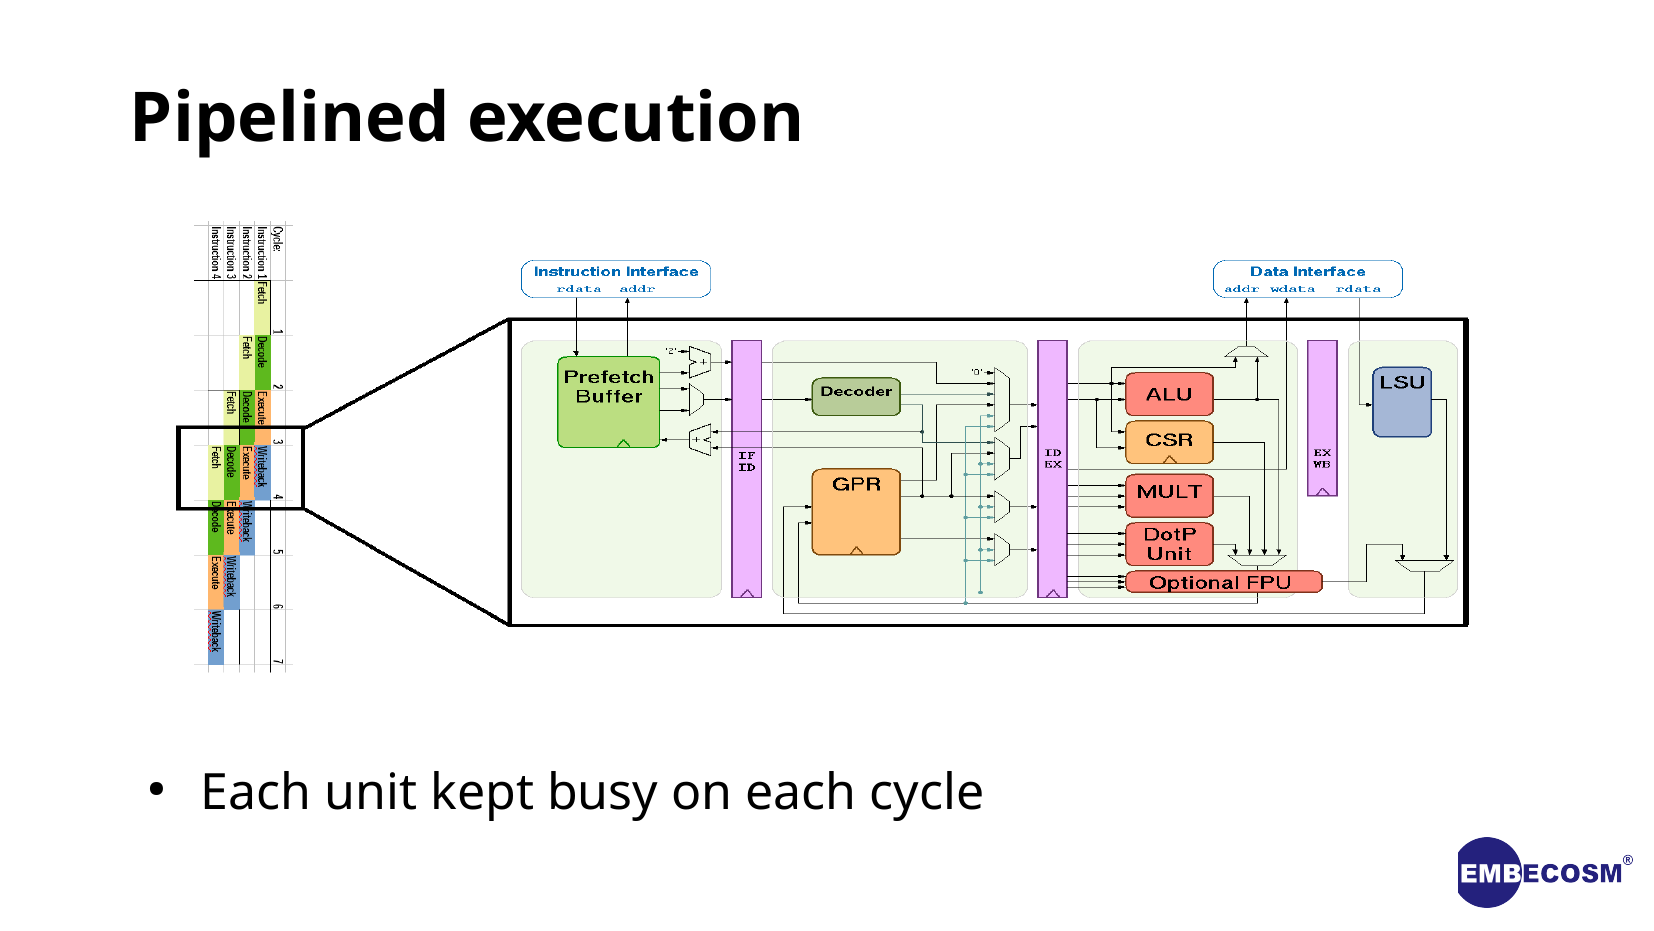

# Pipelined execution
Each unit kept busy on each cycle